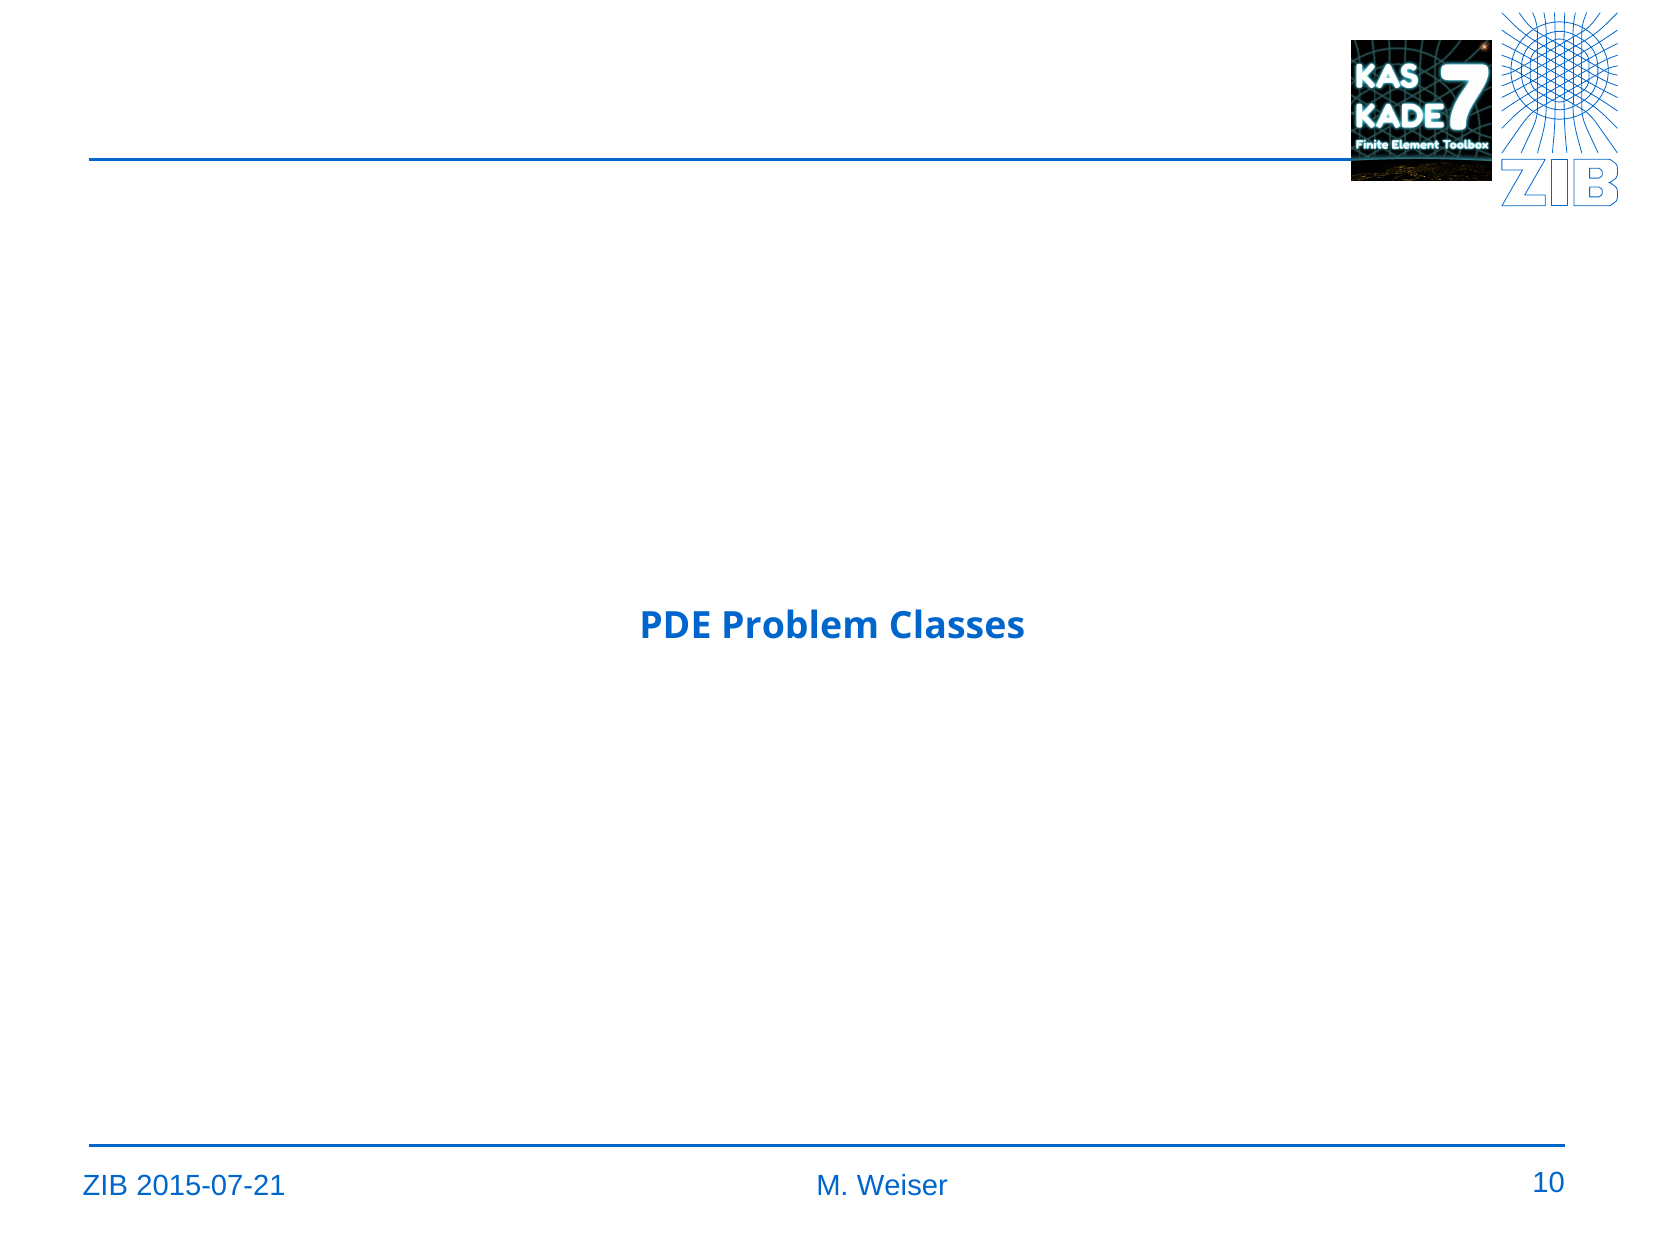

#
PDE Problem Classes
10
ZIB 2015-07-21
M. Weiser